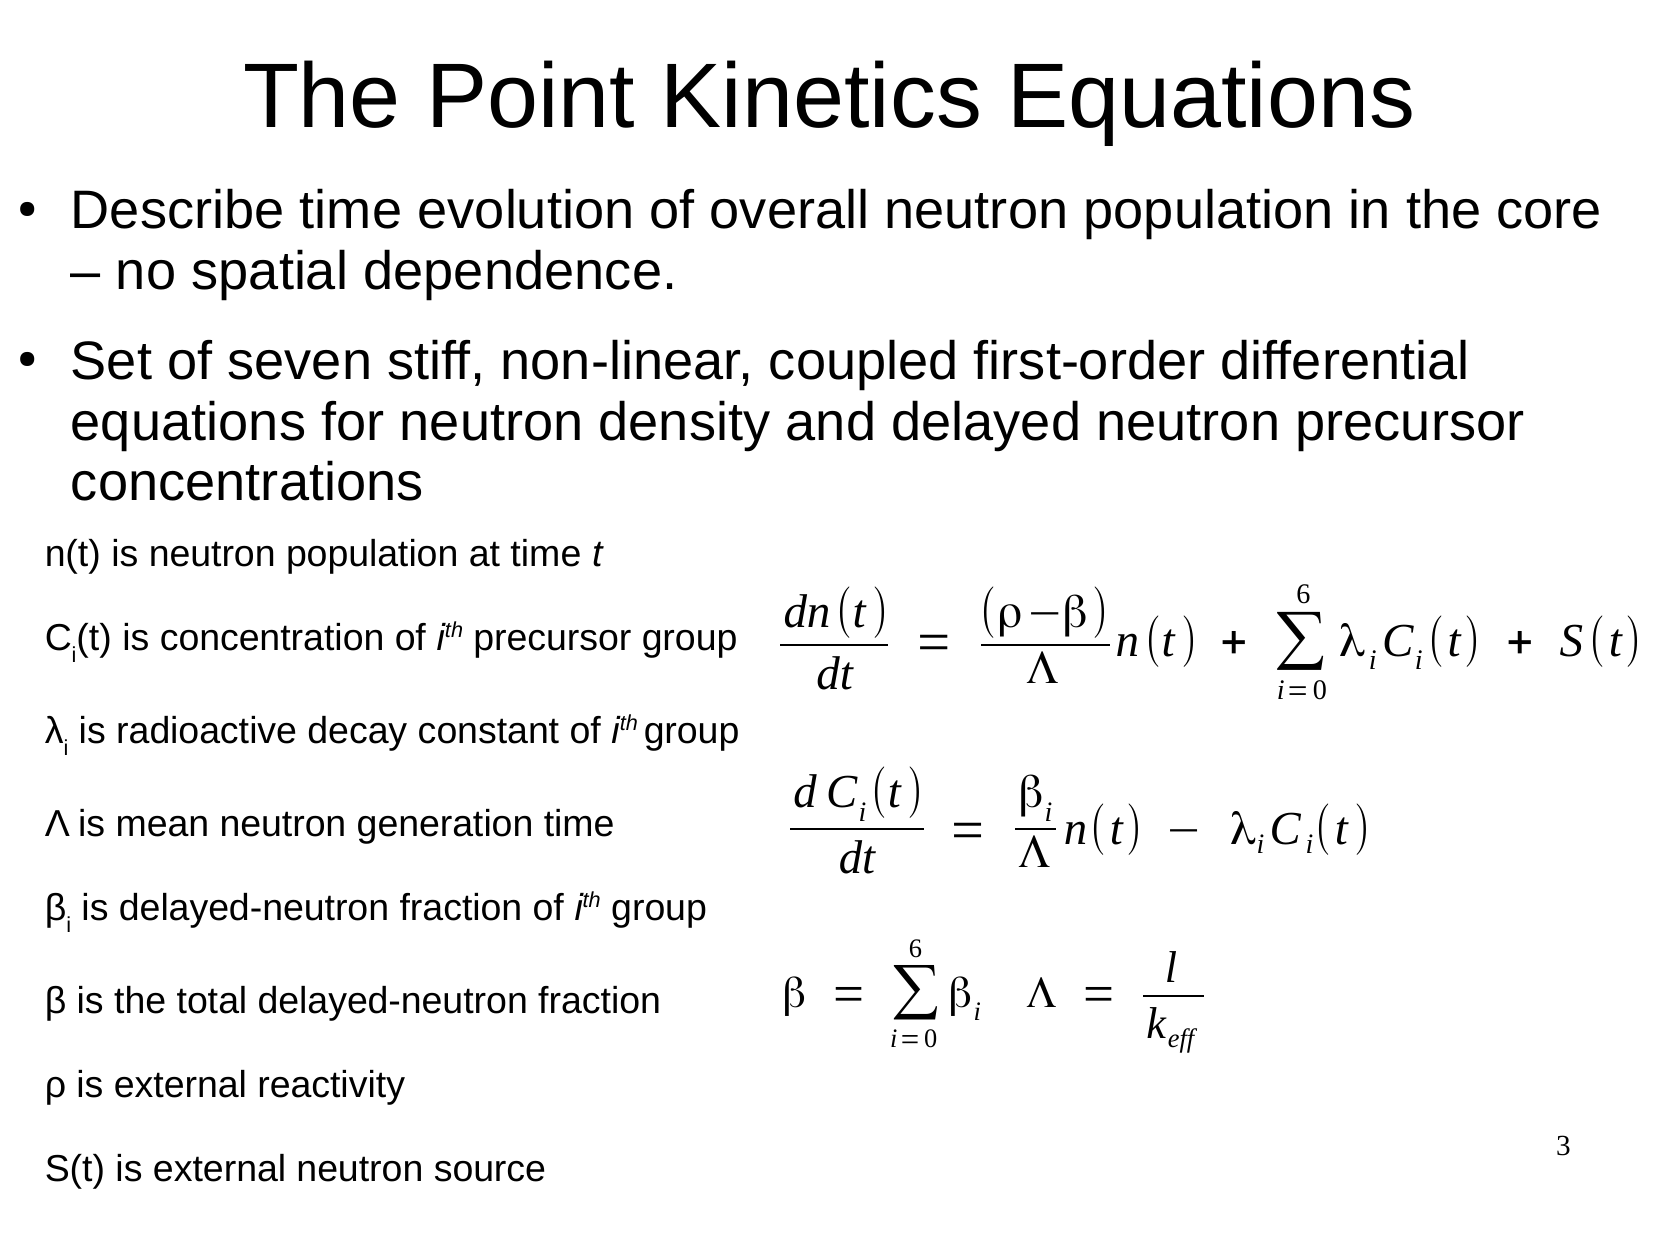

# The Point Kinetics Equations
Describe time evolution of overall neutron population in the core – no spatial dependence.
Set of seven stiff, non-linear, coupled first-order differential equations for neutron density and delayed neutron precursor concentrations
n(t) is neutron population at time t
Ci(t) is concentration of ith precursor group
λi is radioactive decay constant of ith group
Λ is mean neutron generation time
βi is delayed-neutron fraction of ith group
β is the total delayed-neutron fraction
ρ is external reactivity
S(t) is external neutron source
3